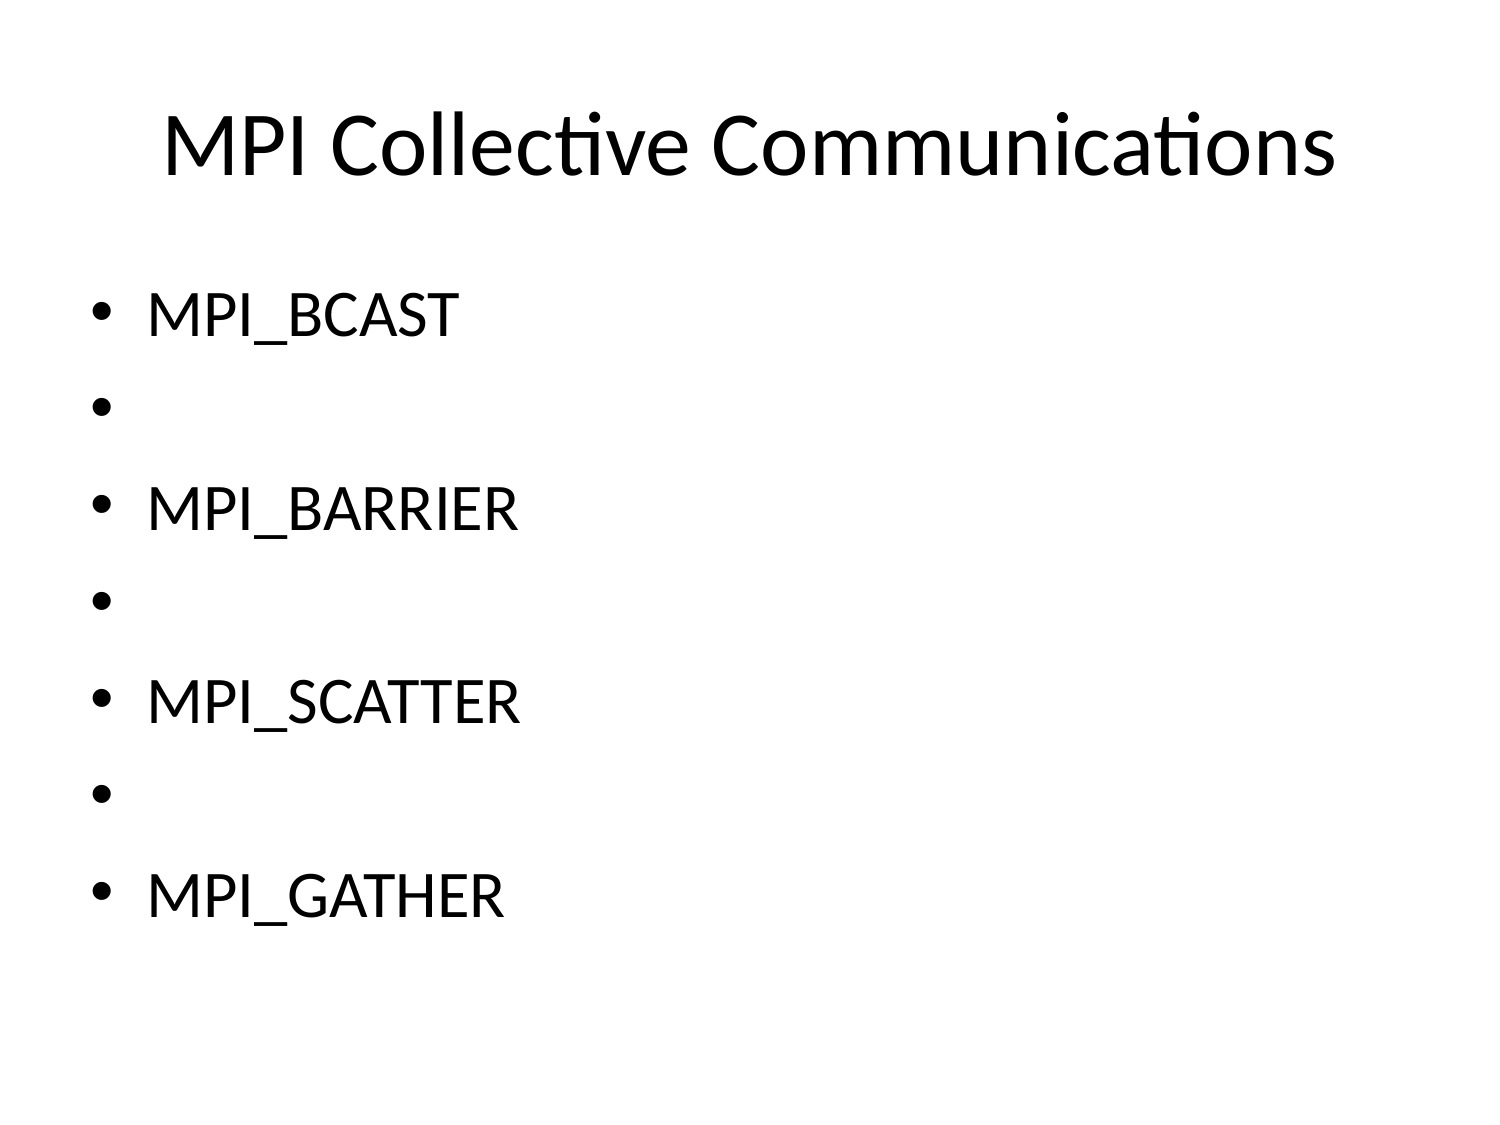

# MPI Collective Communications
MPI_BCAST
MPI_BARRIER
MPI_SCATTER
MPI_GATHER